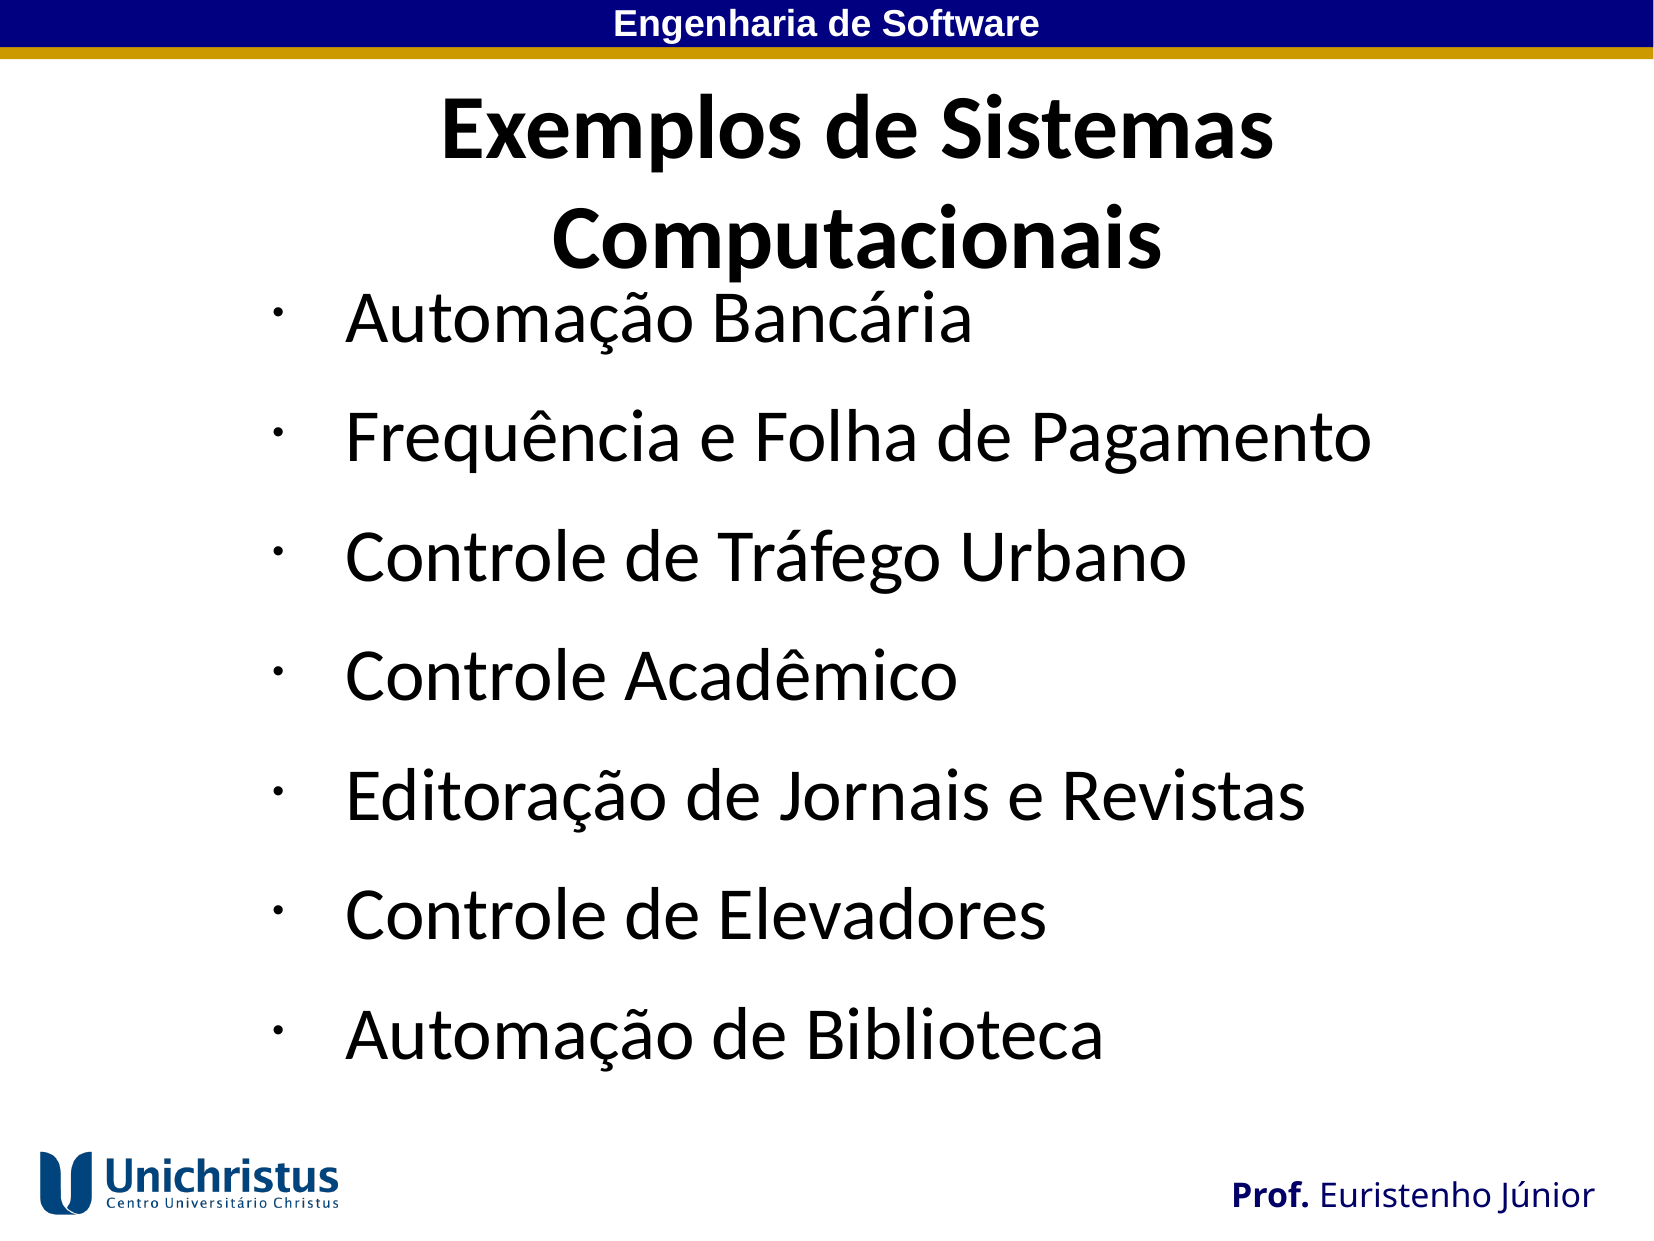

Engenharia de Software
# Exemplos de Sistemas Computacionais
 Automação Bancária
 Frequência e Folha de Pagamento
 Controle de Tráfego Urbano
 Controle Acadêmico
 Editoração de Jornais e Revistas
 Controle de Elevadores
 Automação de Biblioteca
Prof. Euristenho Júnior